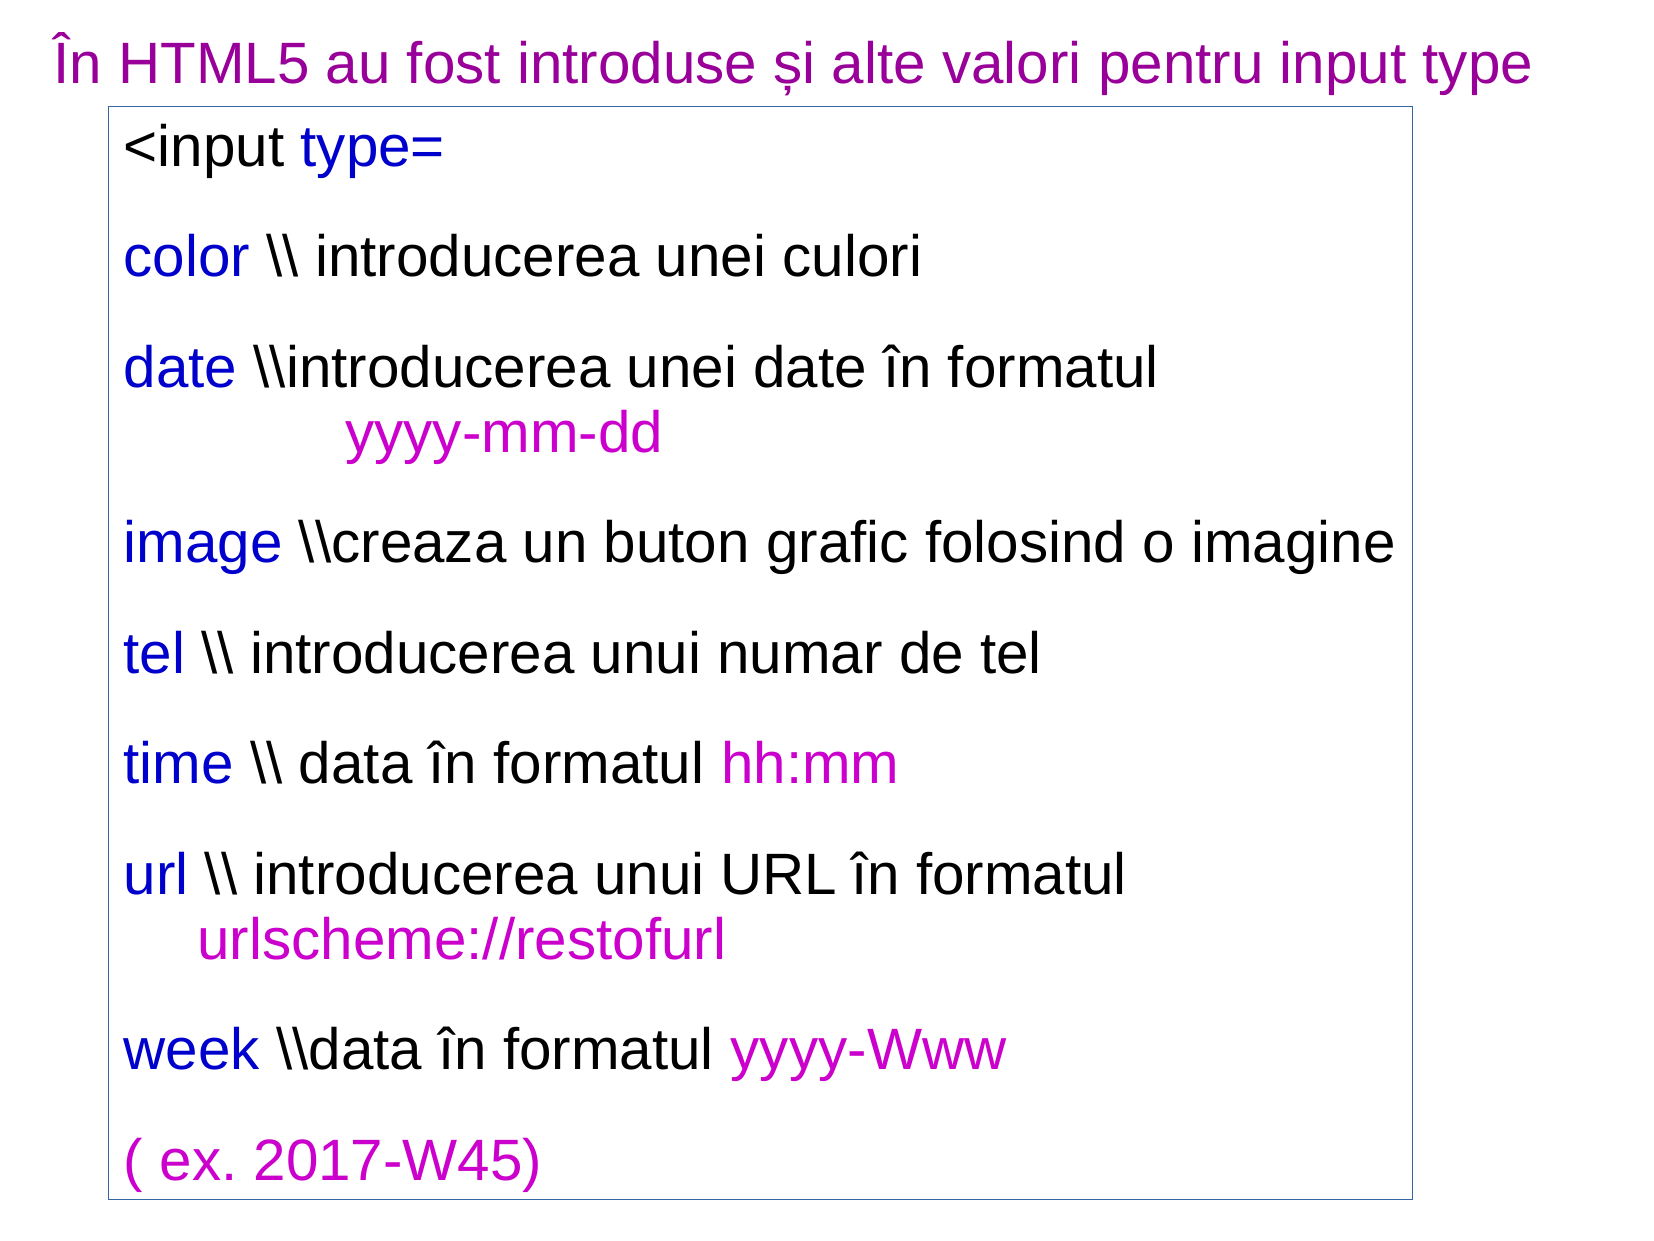

În HTML5 au fost introduse și alte valori pentru input type
<input type=
color \\ introducerea unei culori
date \\introducerea unei date în formatul 	 				yyyy-mm-dd
image \\creaza un buton grafic folosind o imagine
tel \\ introducerea unui numar de tel
time \\ data în formatul hh:mm
url \\ introducerea unui URL în formatul 				urlscheme://restofurl
week \\data în formatul yyyy-Www
( ex. 2017-W45)